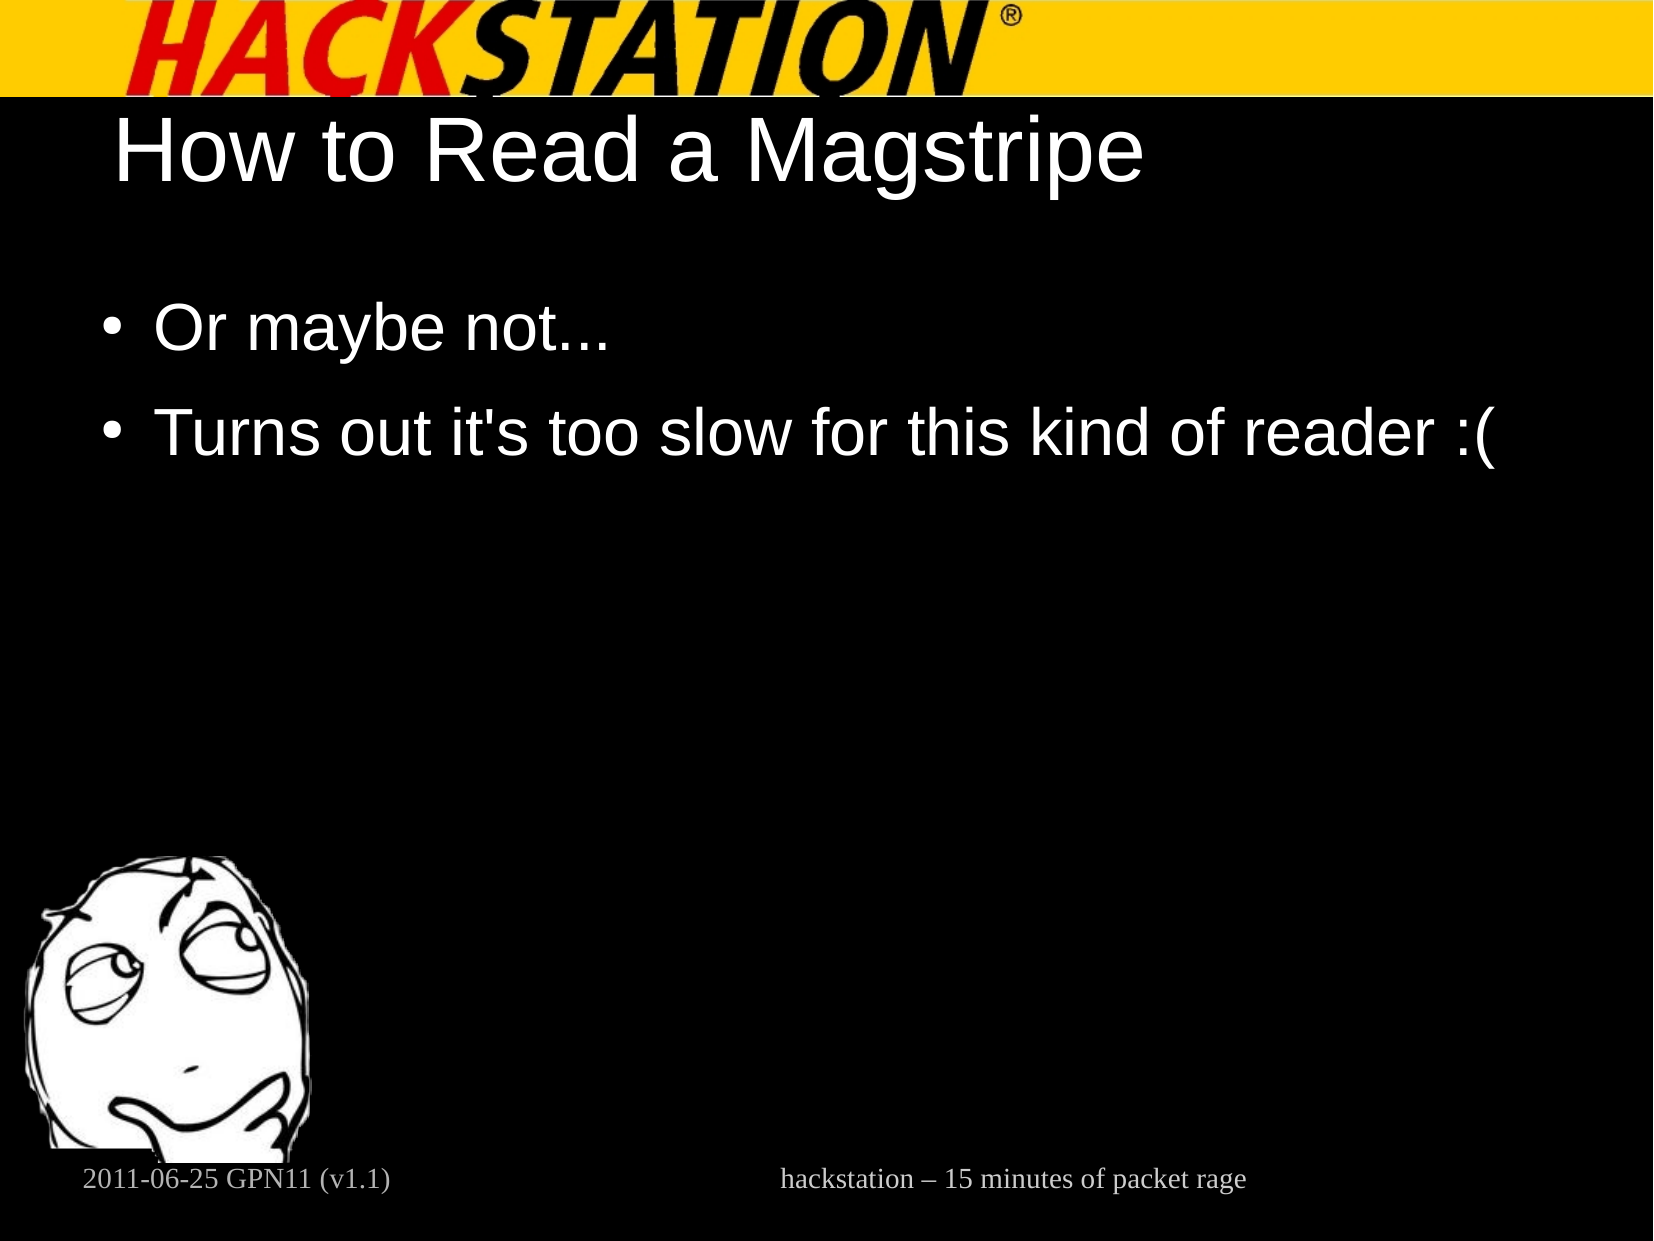

# How to Read a Magstripe
Or maybe not...
Turns out it's too slow for this kind of reader :(